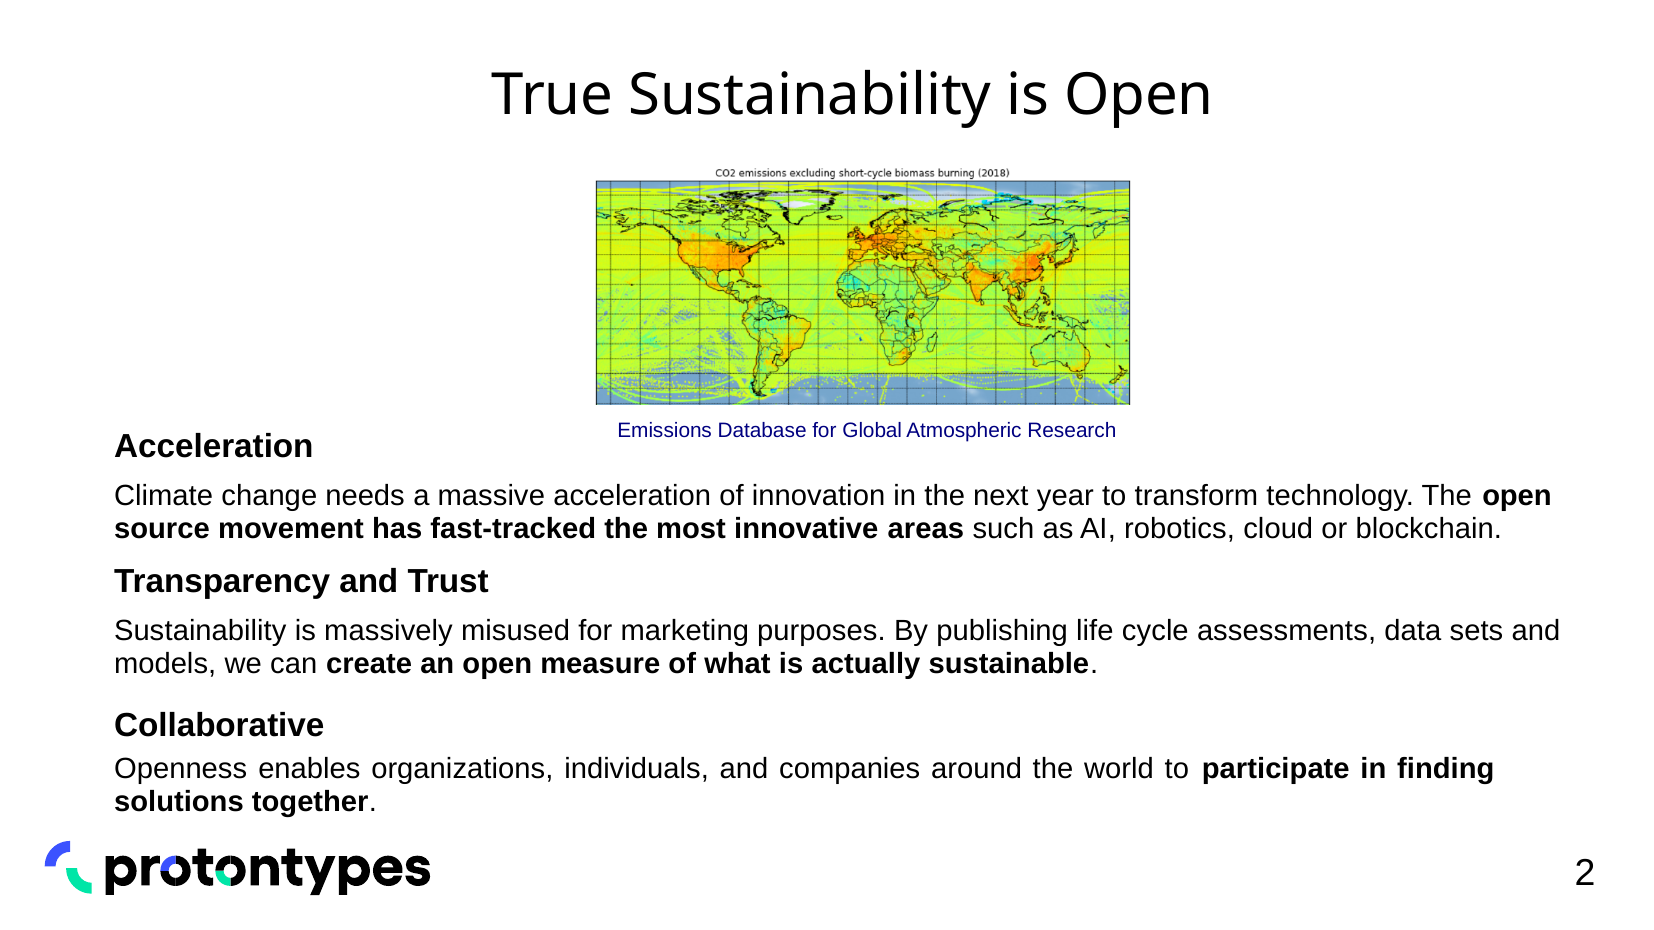

# True Sustainability is Open
Emissions Database for Global Atmospheric Research
Acceleration
Climate change needs a massive acceleration of innovation in the next year to transform technology. The open source movement has fast-tracked the most innovative areas such as AI, robotics, cloud or blockchain.
Transparency and Trust
Sustainability is massively misused for marketing purposes. By publishing life cycle assessments, data sets and models, we can create an open measure of what is actually sustainable.
Collaborative
Openness enables organizations, individuals, and companies around the world to participate in finding solutions together.
2